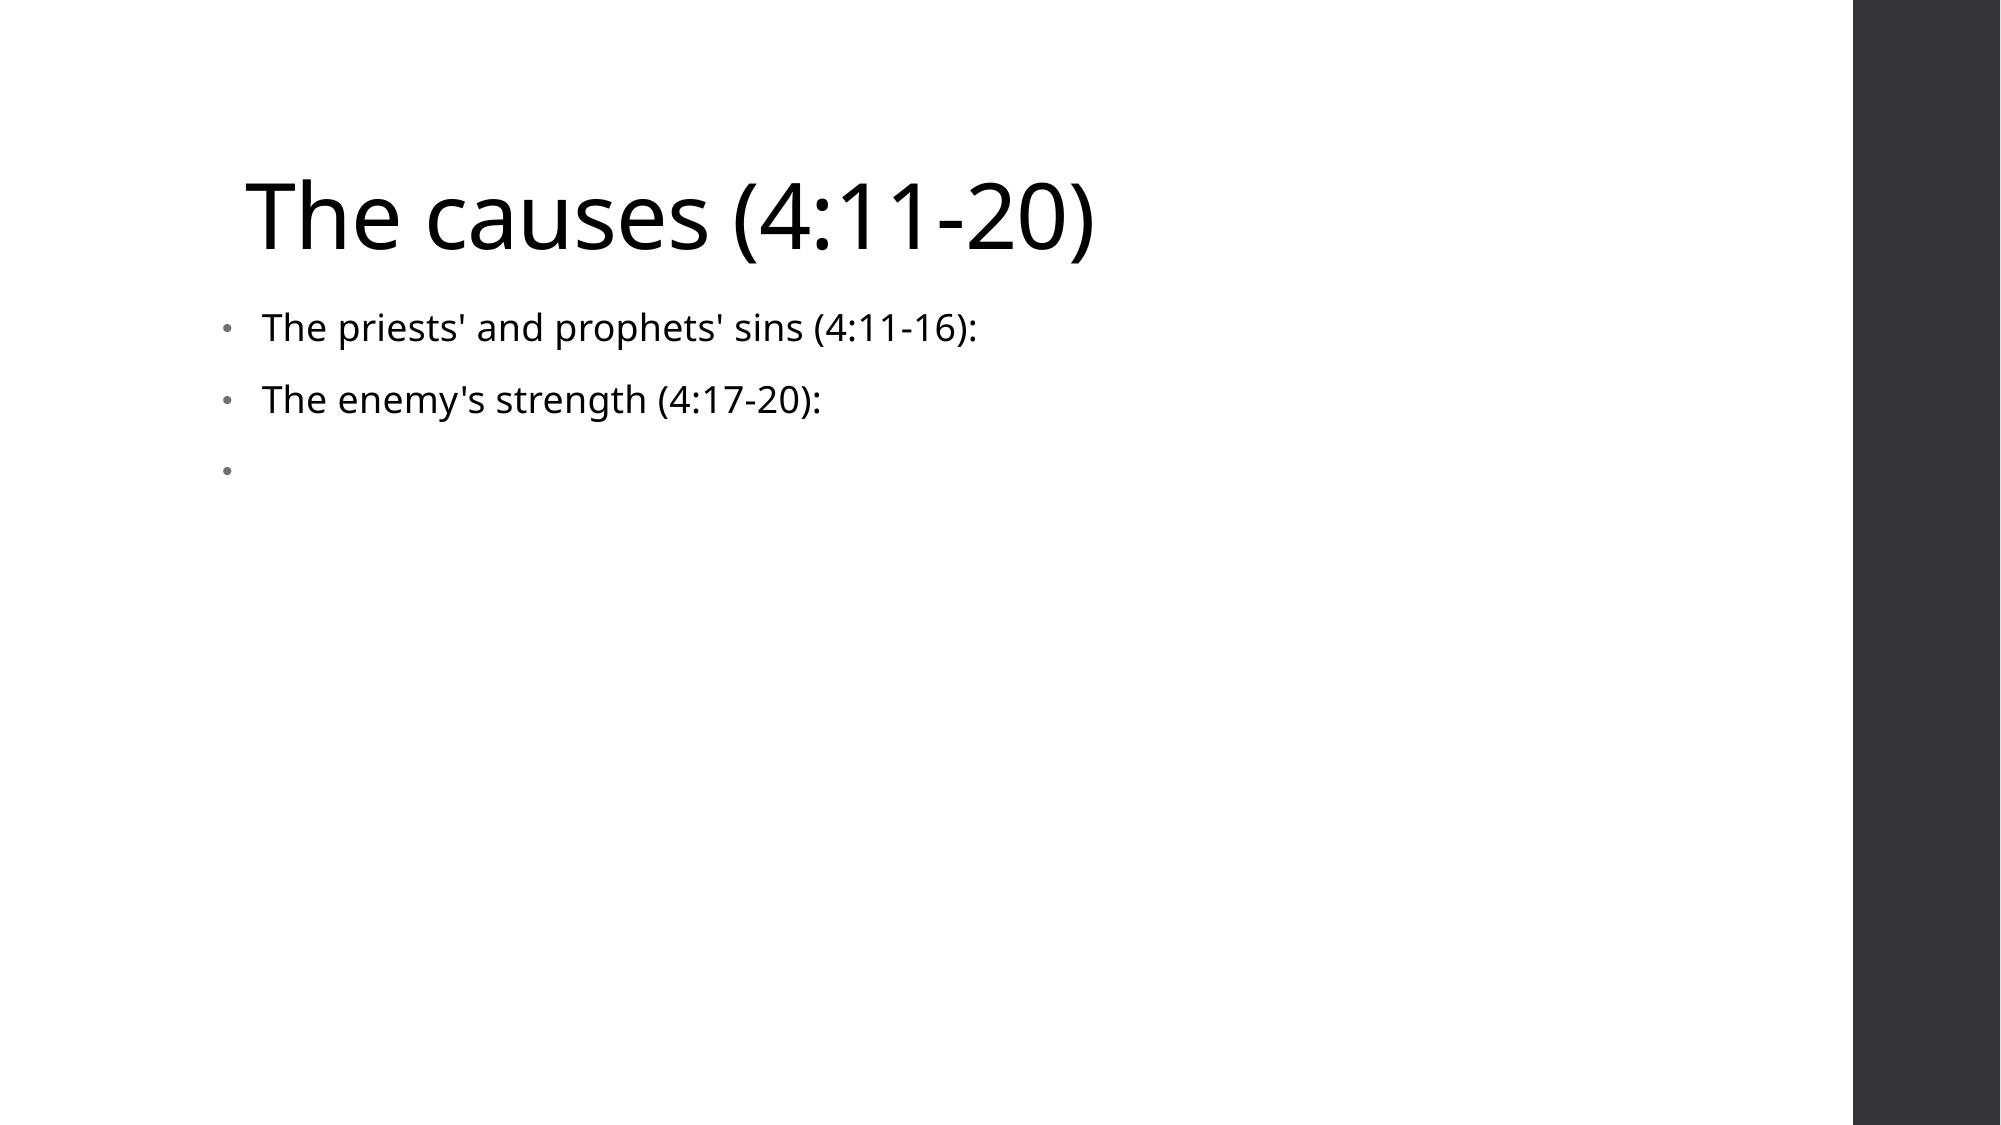

# The causes (4:11-20)
 The priests' and prophets' sins (4:11-16):
 The enemy's strength (4:17-20):